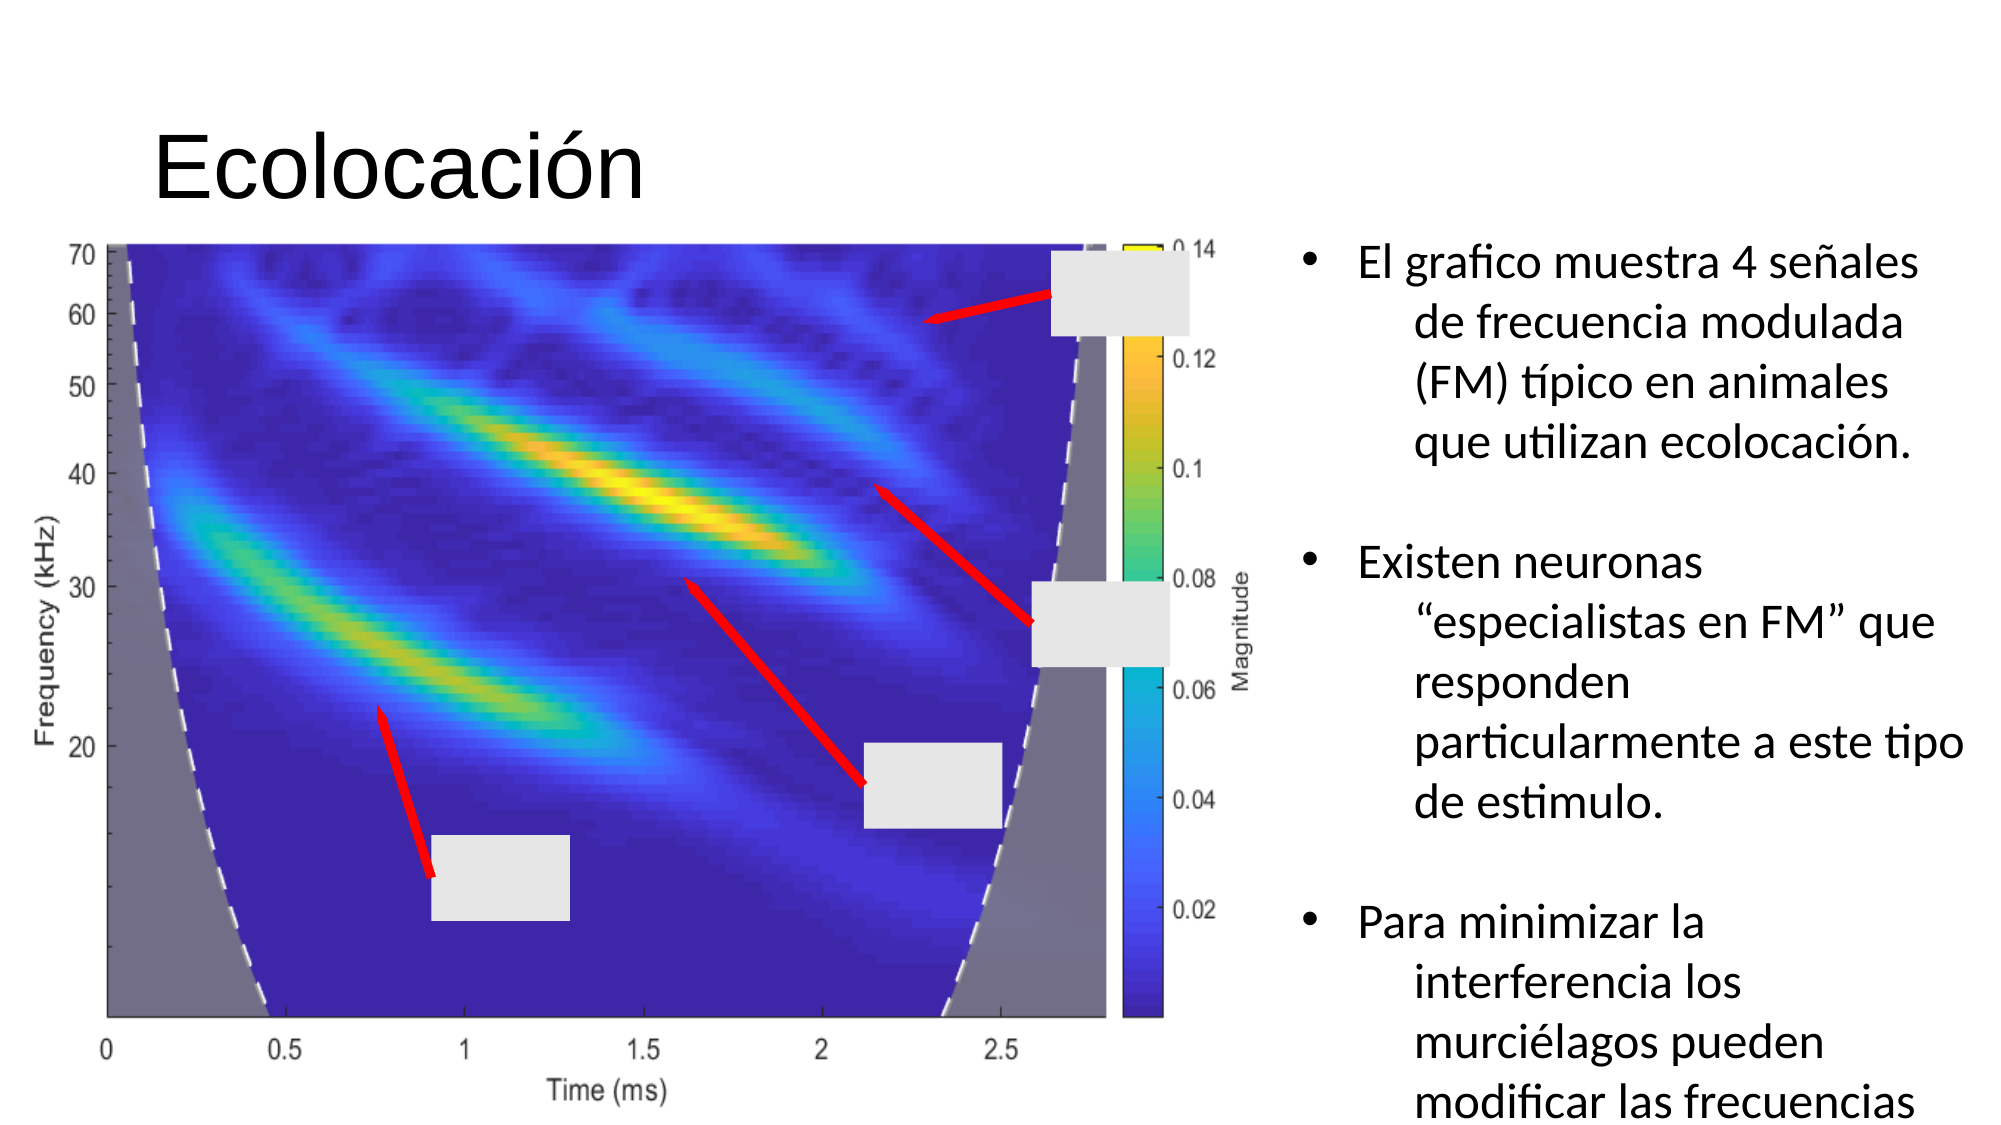

# Ecolocación
El grafico muestra 4 señales de frecuencia modulada (FM) típico en animales que utilizan ecolocación.
Existen neuronas “especialistas en FM” que responden particularmente a este tipo de estimulo.
Para minimizar la interferencia los murciélagos pueden modificar las frecuencias limites de sus FM.